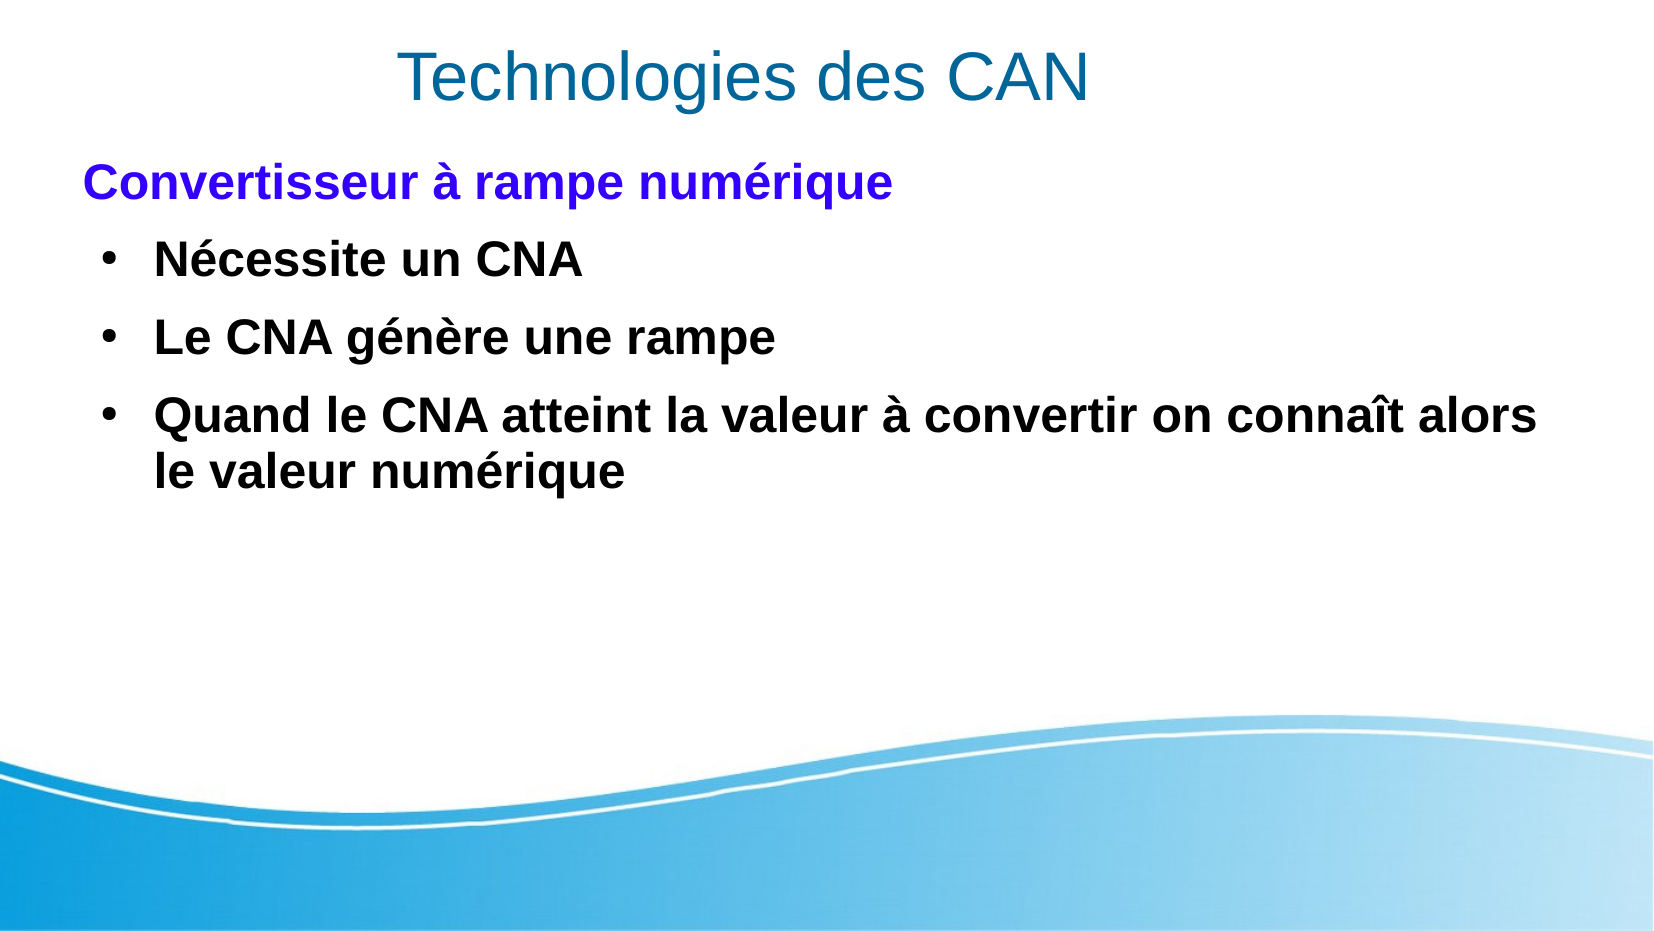

# Technologies des CAN
Convertisseur à rampe numérique
Nécessite un CNA
Le CNA génère une rampe
Quand le CNA atteint la valeur à convertir on connaît alors le valeur numérique